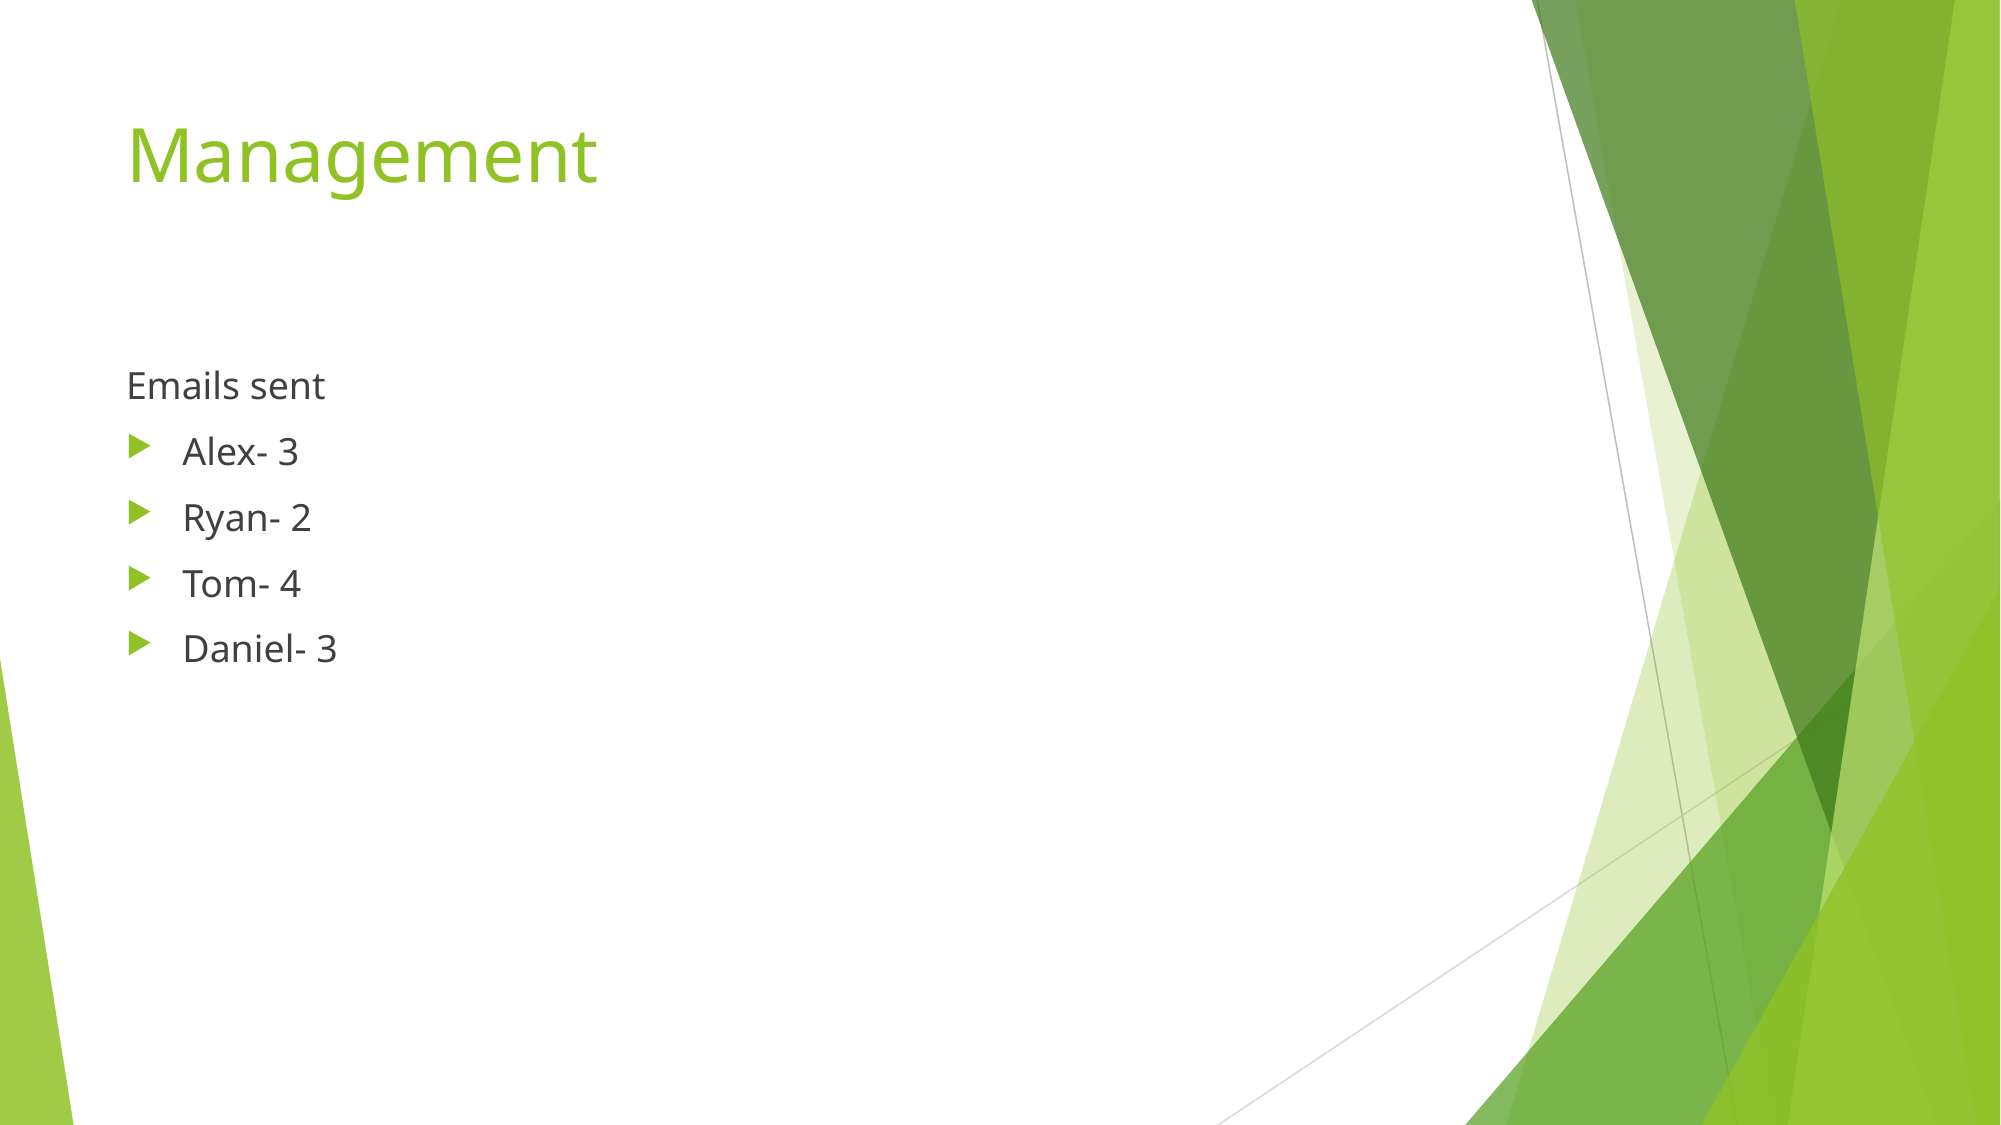

# Management
Emails sent
Alex- 3
Ryan- 2
Tom- 4
Daniel- 3